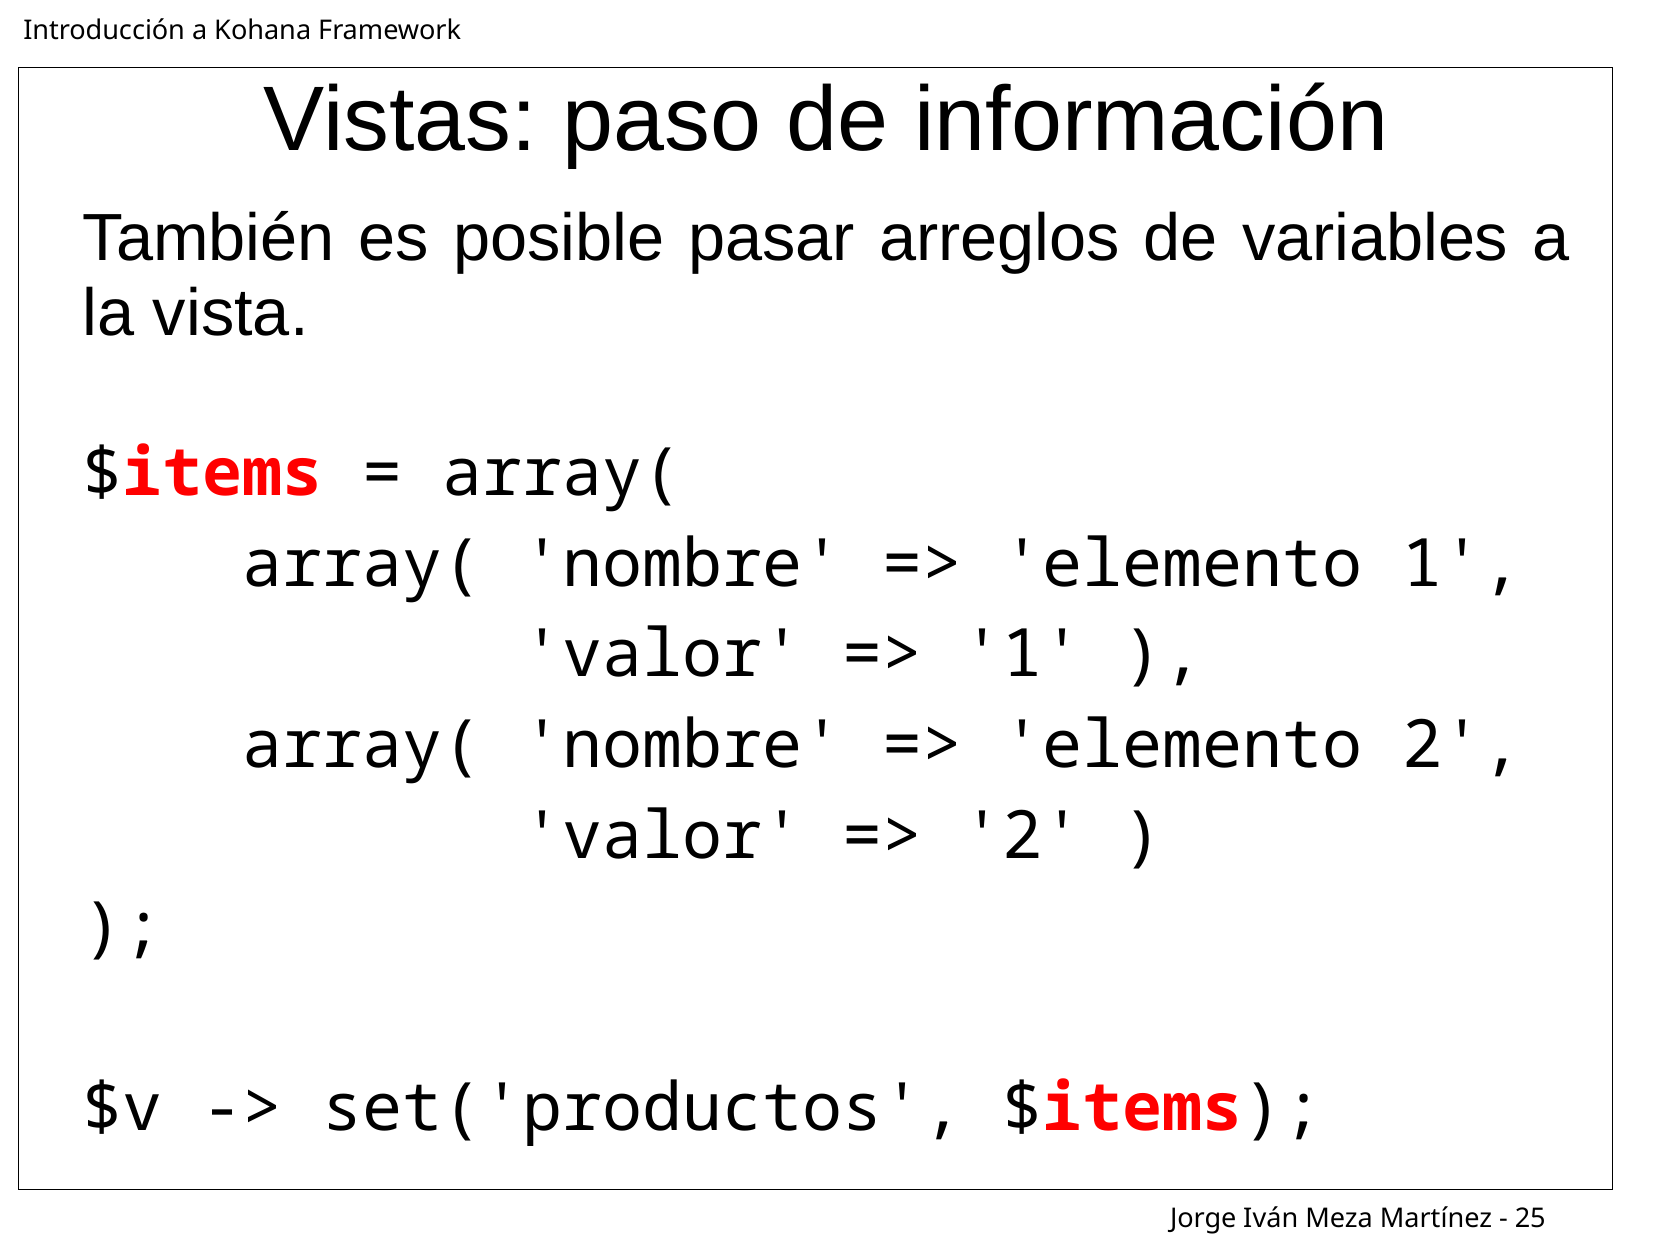

# Vistas: paso de información
También es posible pasar arreglos de variables a la vista.
$items = array(
 array( 'nombre' => 'elemento 1',
 'valor' => '1' ),
 array( 'nombre' => 'elemento 2',
 'valor' => '2' )
);
$v -> set('productos', $items);